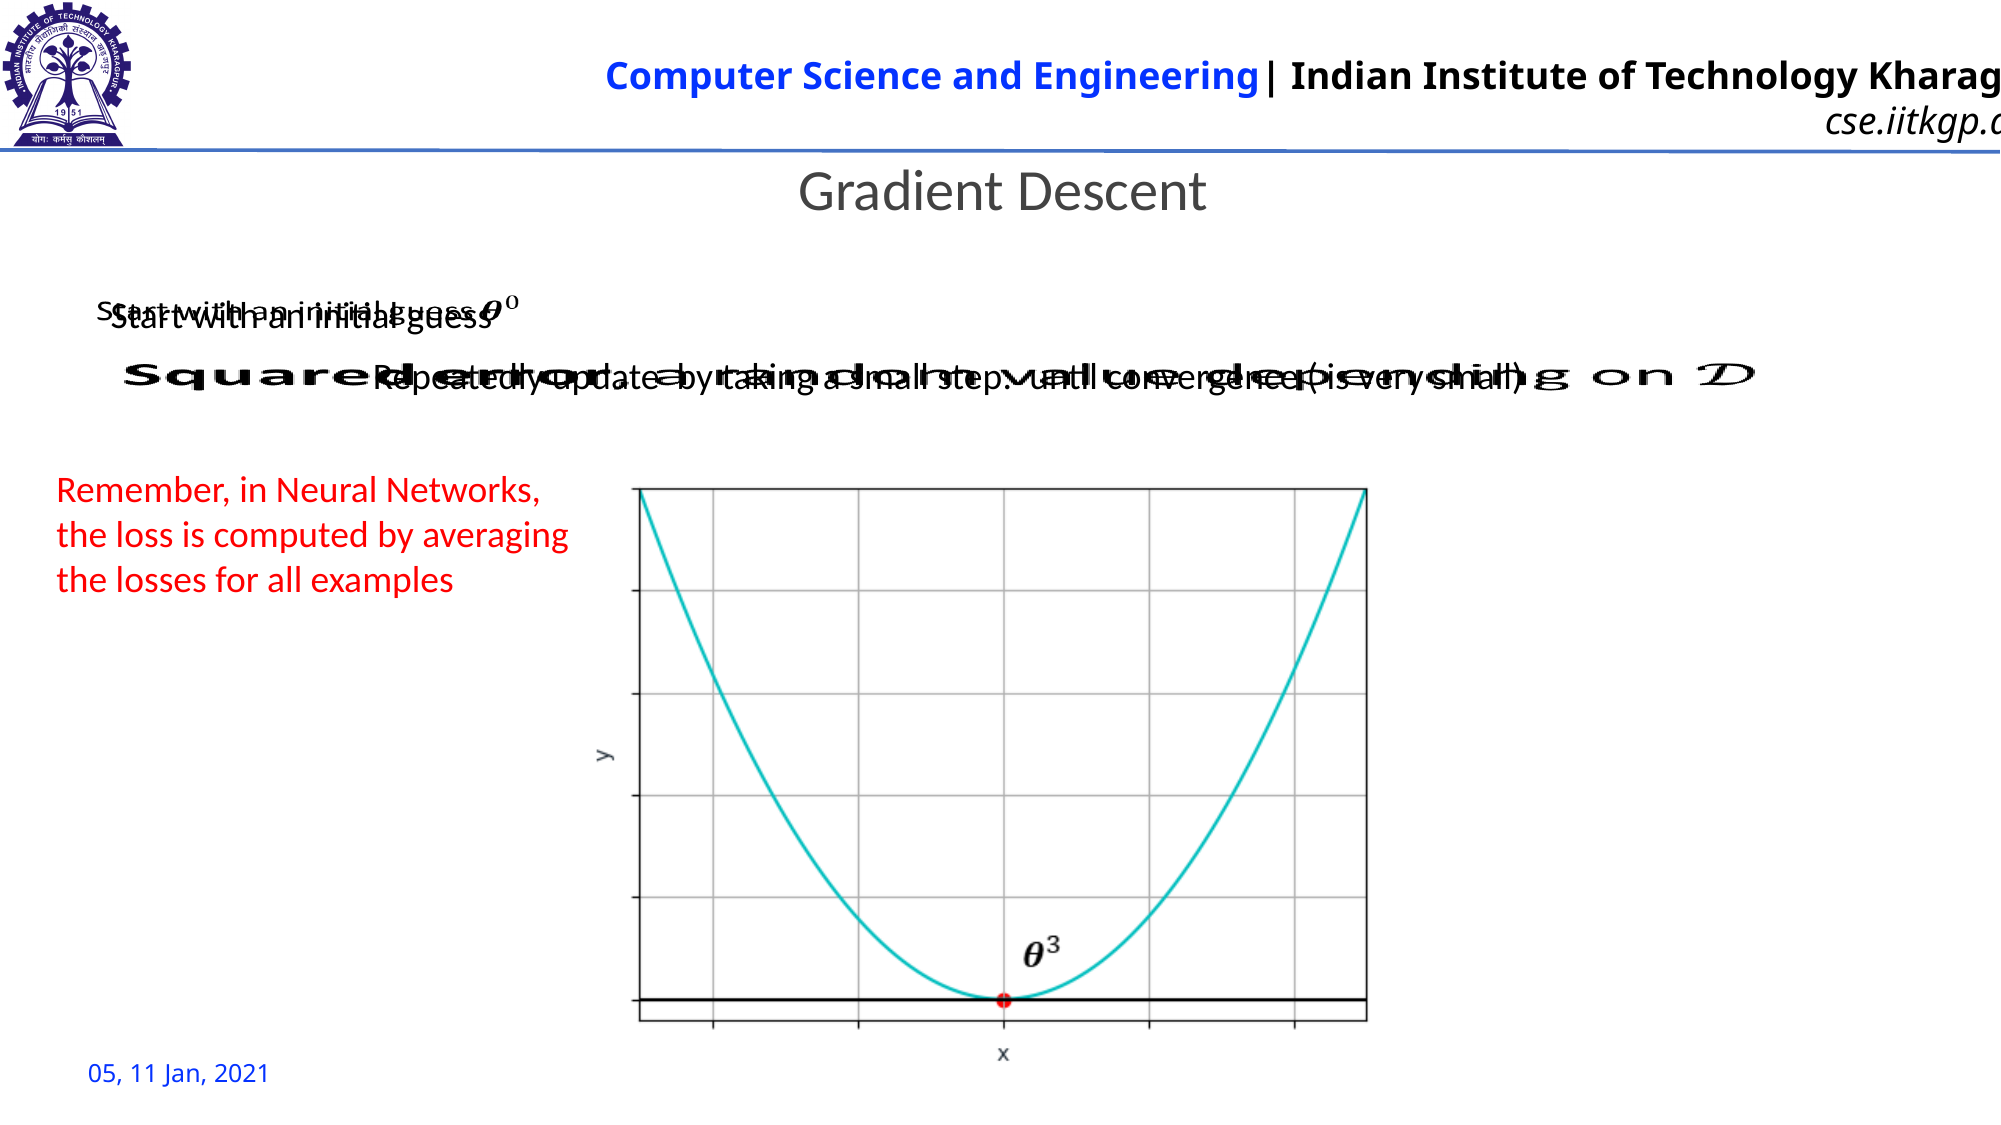

Gradient Descent
Start with an initial guess
Repeatedly update by taking a small step: until convergence ( is very small)
Remember, in Neural Networks, the loss is computed by averaging the losses for all examples
05, 11 Jan, 2021